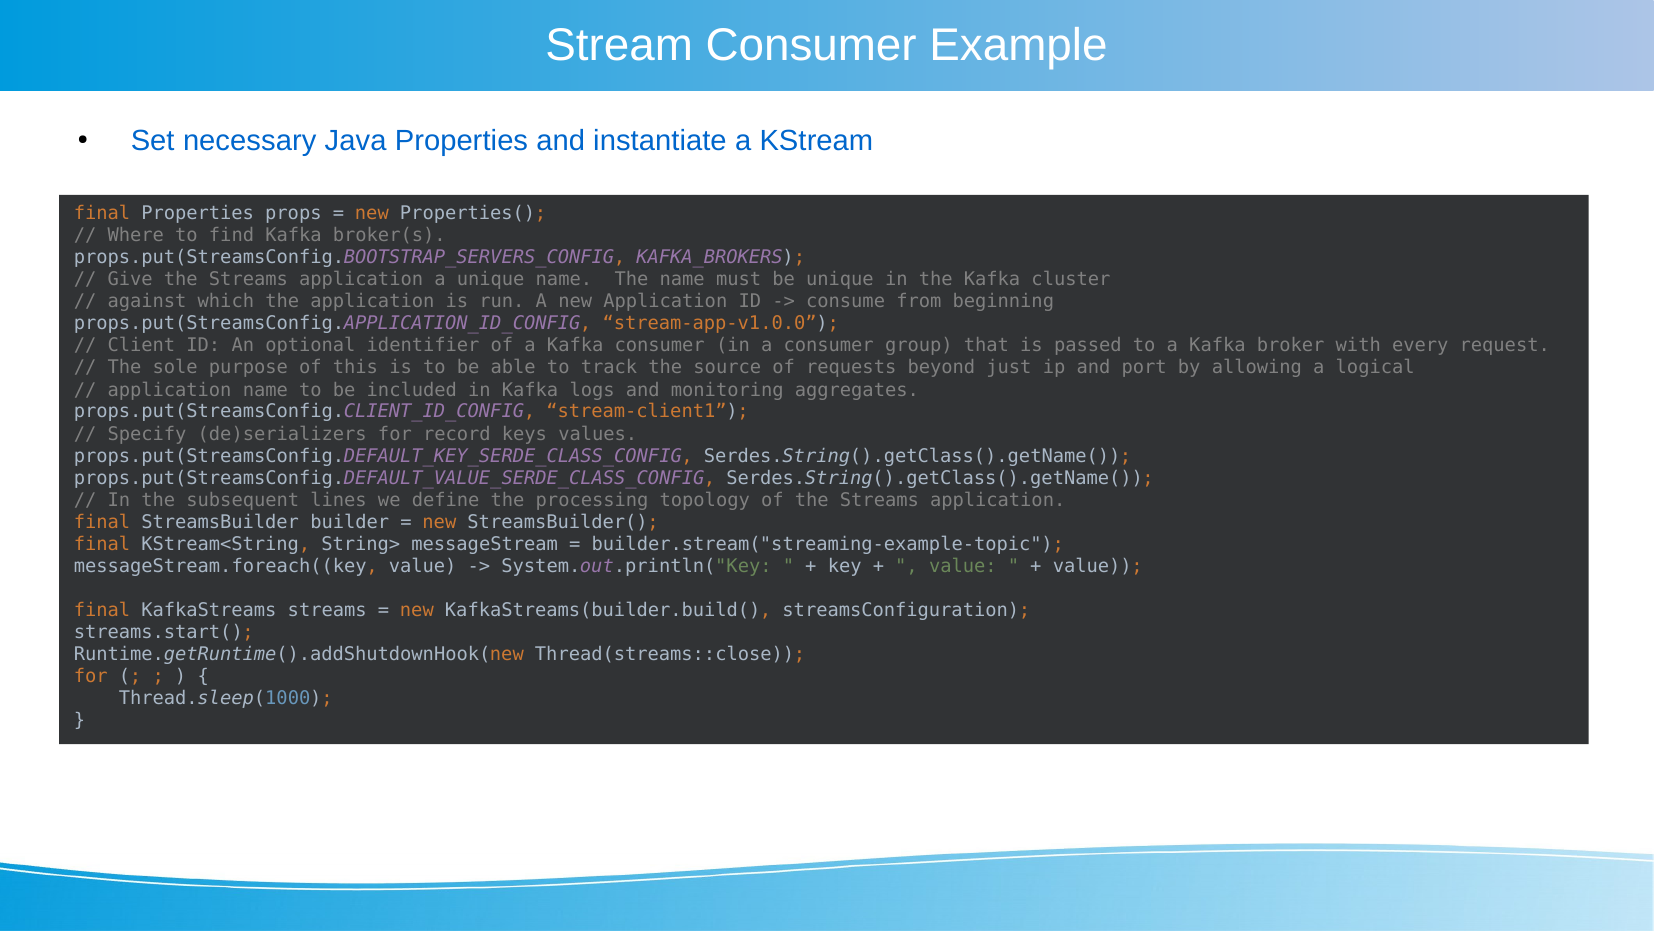

# Stream Consumer Example
Set necessary Java Properties and instantiate a KStream
final Properties props = new Properties();
// Where to find Kafka broker(s).
props.put(StreamsConfig.BOOTSTRAP_SERVERS_CONFIG, KAFKA_BROKERS);
// Give the Streams application a unique name. The name must be unique in the Kafka cluster
// against which the application is run. A new Application ID -> consume from beginning
props.put(StreamsConfig.APPLICATION_ID_CONFIG, “stream-app-v1.0.0”);
// Client ID: An optional identifier of a Kafka consumer (in a consumer group) that is passed to a Kafka broker with every request.
// The sole purpose of this is to be able to track the source of requests beyond just ip and port by allowing a logical
// application name to be included in Kafka logs and monitoring aggregates.
props.put(StreamsConfig.CLIENT_ID_CONFIG, “stream-client1”);
// Specify (de)serializers for record keys values.
props.put(StreamsConfig.DEFAULT_KEY_SERDE_CLASS_CONFIG, Serdes.String().getClass().getName());
props.put(StreamsConfig.DEFAULT_VALUE_SERDE_CLASS_CONFIG, Serdes.String().getClass().getName());
// In the subsequent lines we define the processing topology of the Streams application.
final StreamsBuilder builder = new StreamsBuilder();
final KStream<String, String> messageStream = builder.stream("streaming-example-topic");
messageStream.foreach((key, value) -> System.out.println("Key: " + key + ", value: " + value));
final KafkaStreams streams = new KafkaStreams(builder.build(), streamsConfiguration);
streams.start();
Runtime.getRuntime().addShutdownHook(new Thread(streams::close));
for (; ; ) {
 Thread.sleep(1000);
}